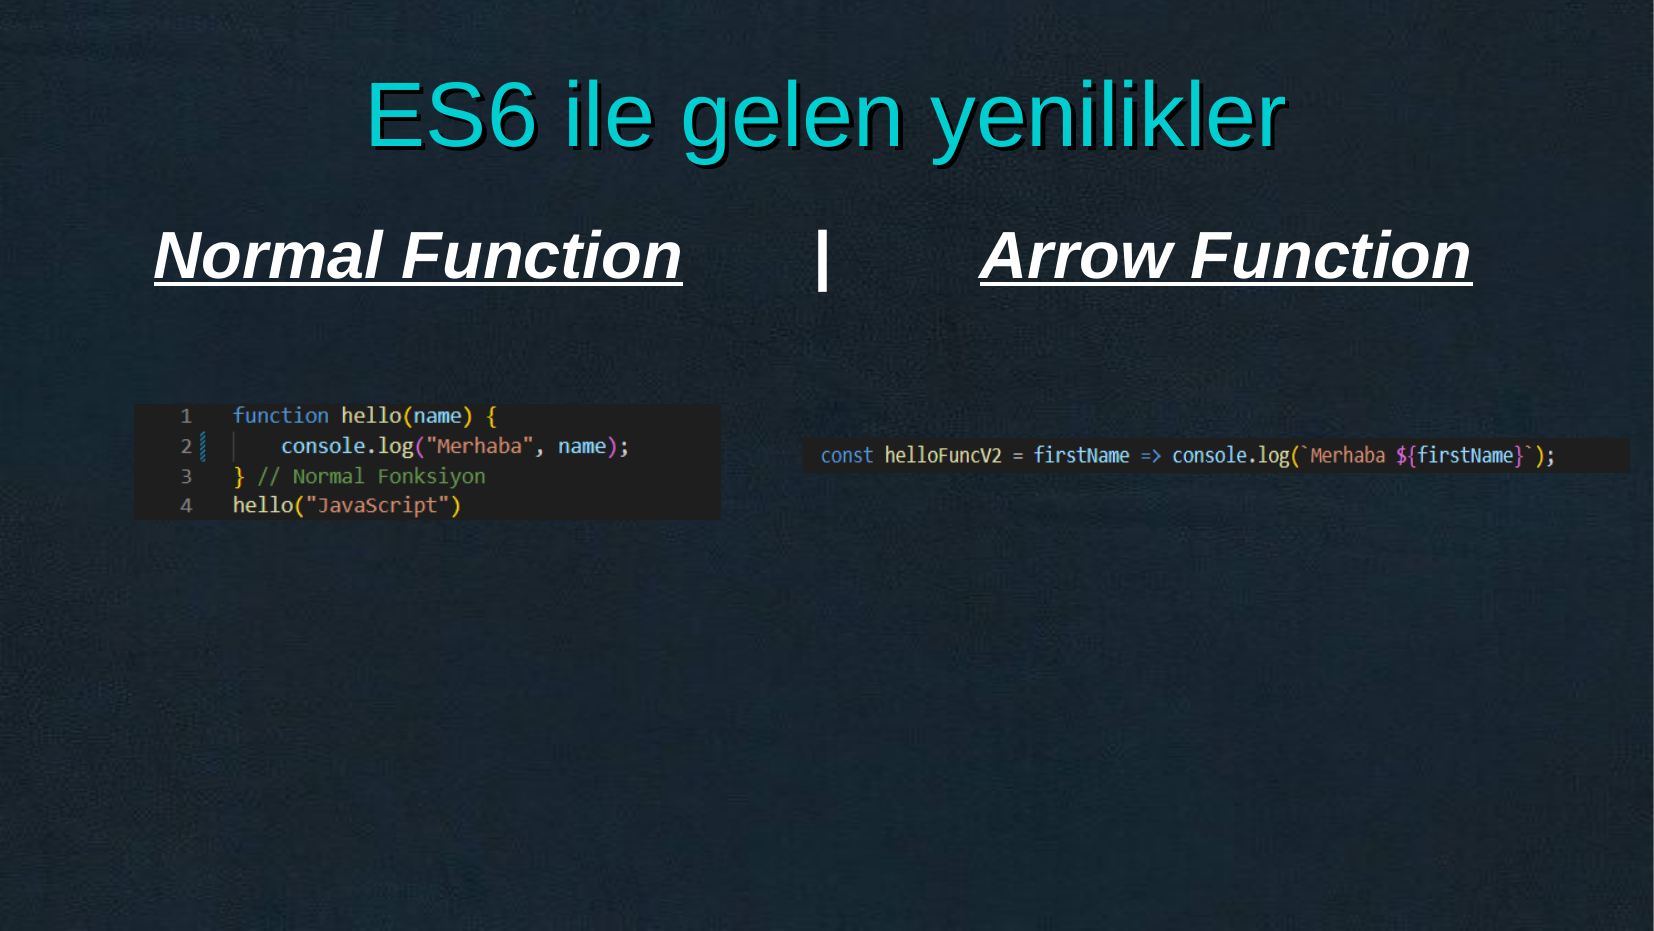

# ES6 ile gelen yenilikler
Normal Function | Arrow Function